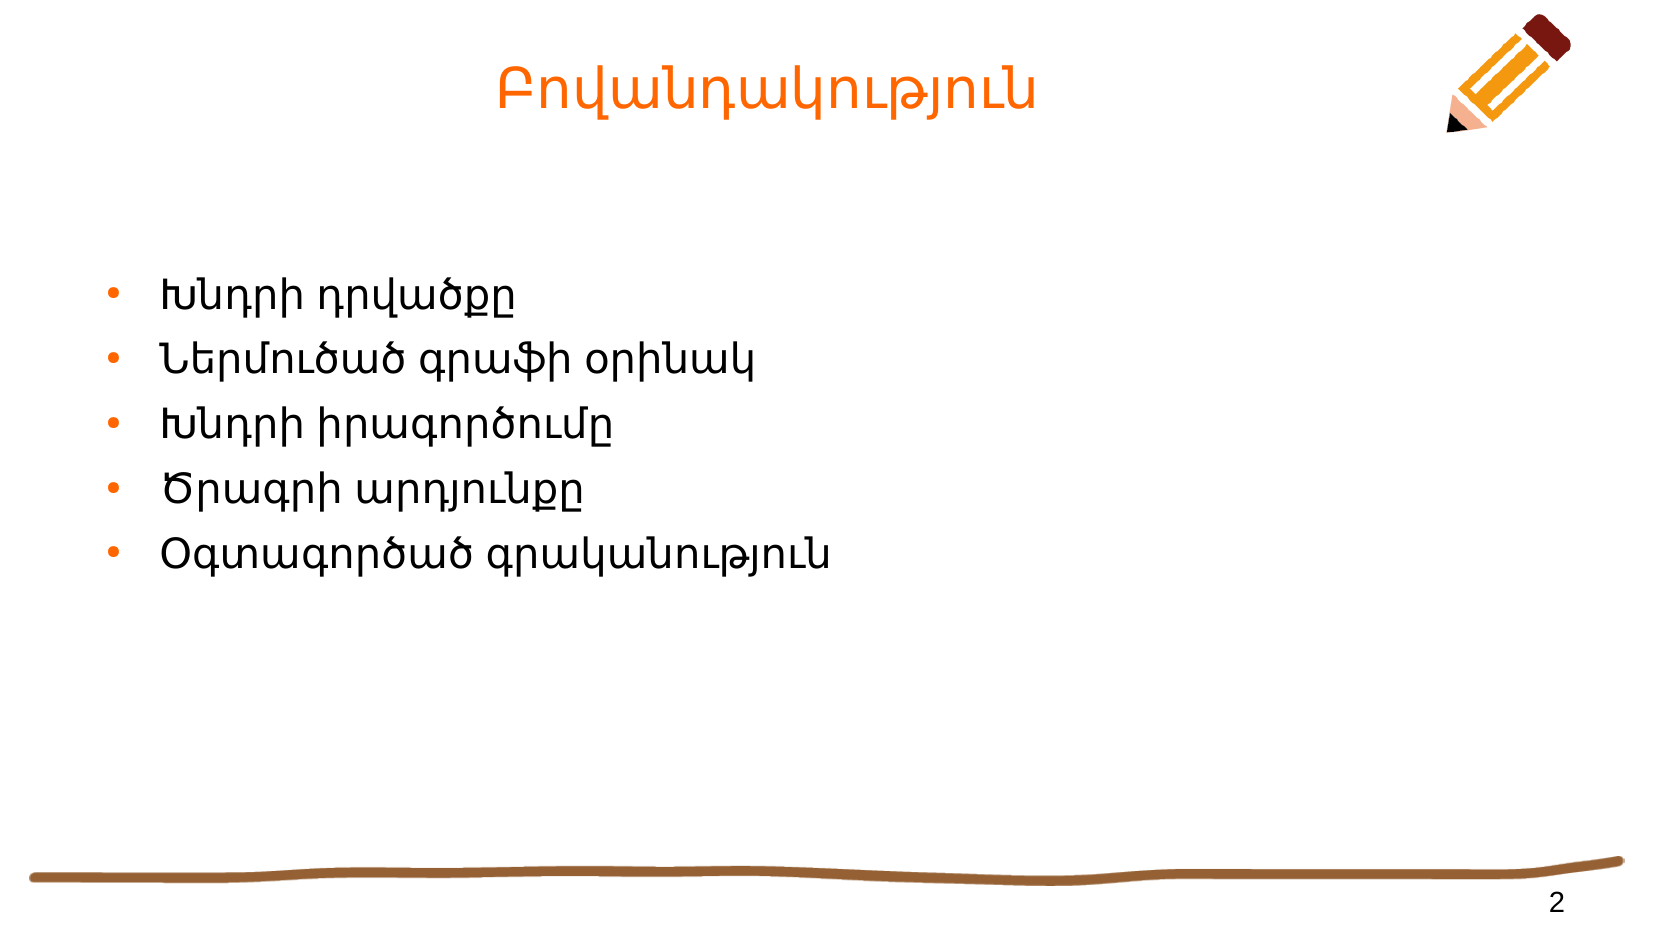

# Բովանդակություն
Խնդրի դրվածքը
Ներմուծած գրաֆի օրինակ
Խնդրի իրագործումը
Ծրագրի արդյունքը
Օգտագործած գրականություն
2